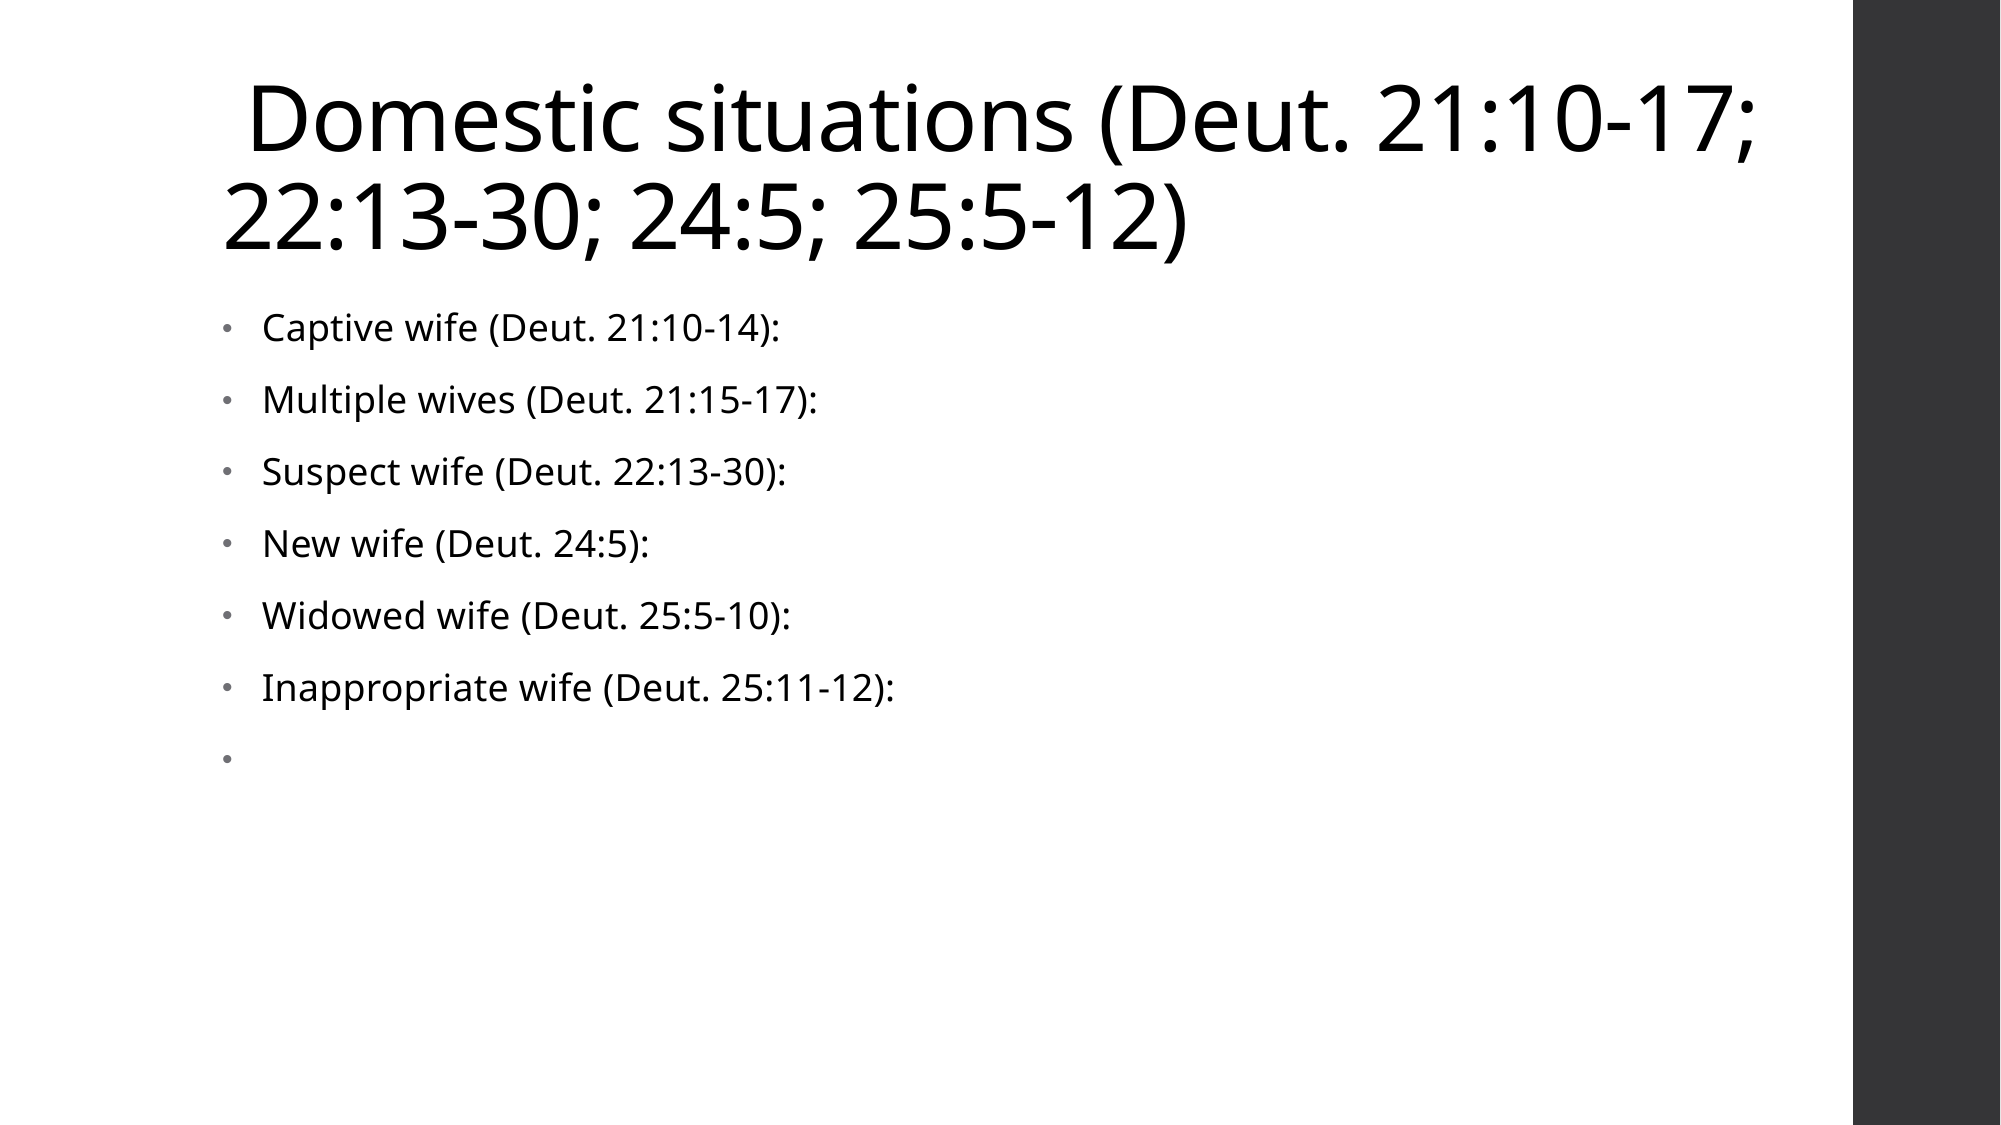

# Domestic situations (Deut. 21:10-17; 22:13-30; 24:5; 25:5-12)
 Captive wife (Deut. 21:10-14):
 Multiple wives (Deut. 21:15-17):
 Suspect wife (Deut. 22:13-30):
 New wife (Deut. 24:5):
 Widowed wife (Deut. 25:5-10):
 Inappropriate wife (Deut. 25:11-12):